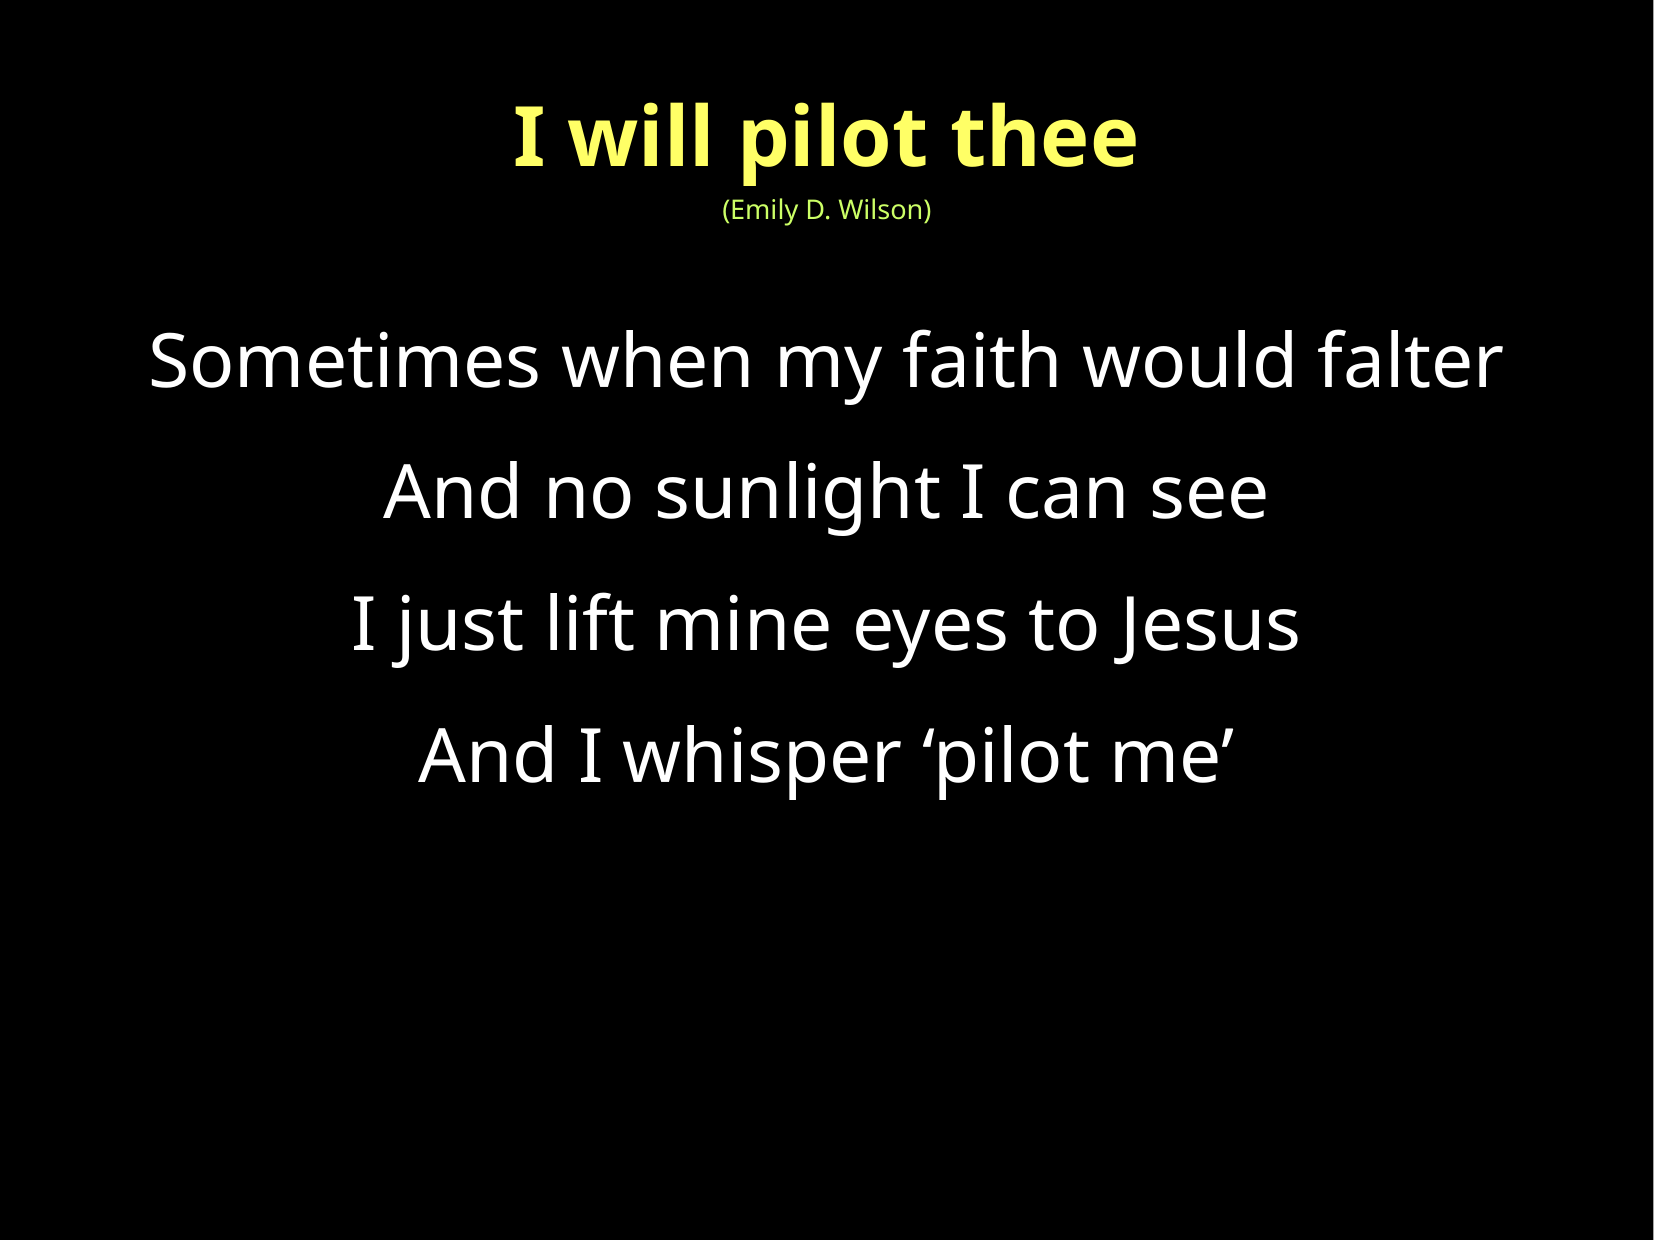

# I will pilot thee (Emily D. Wilson)
Sometimes when my faith would falter
And no sunlight I can see
I just lift mine eyes to Jesus
And I whisper ‘pilot me’